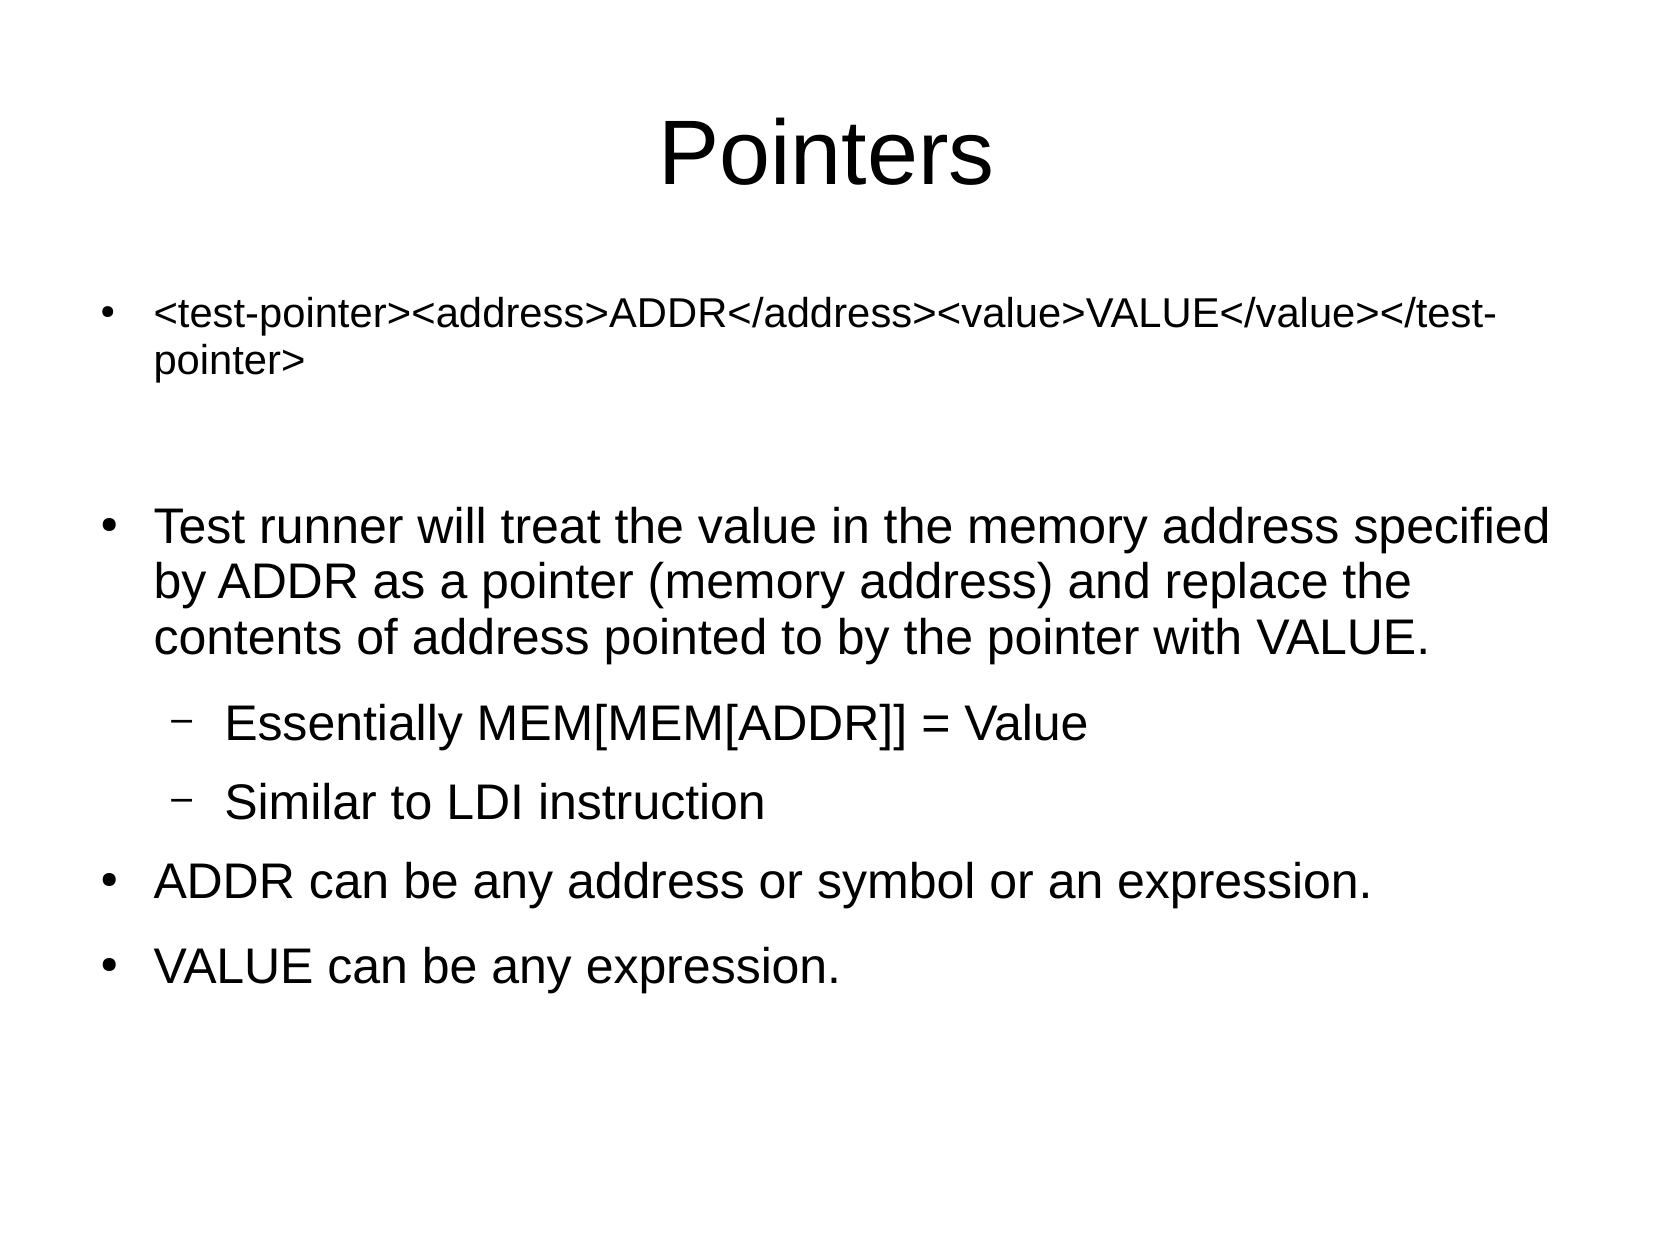

# Pointers
<test-pointer><address>ADDR</address><value>VALUE</value></test-pointer>
Test runner will treat the value in the memory address specified by ADDR as a pointer (memory address) and replace the contents of address pointed to by the pointer with VALUE.
Essentially MEM[MEM[ADDR]] = Value
Similar to LDI instruction
ADDR can be any address or symbol or an expression.
VALUE can be any expression.